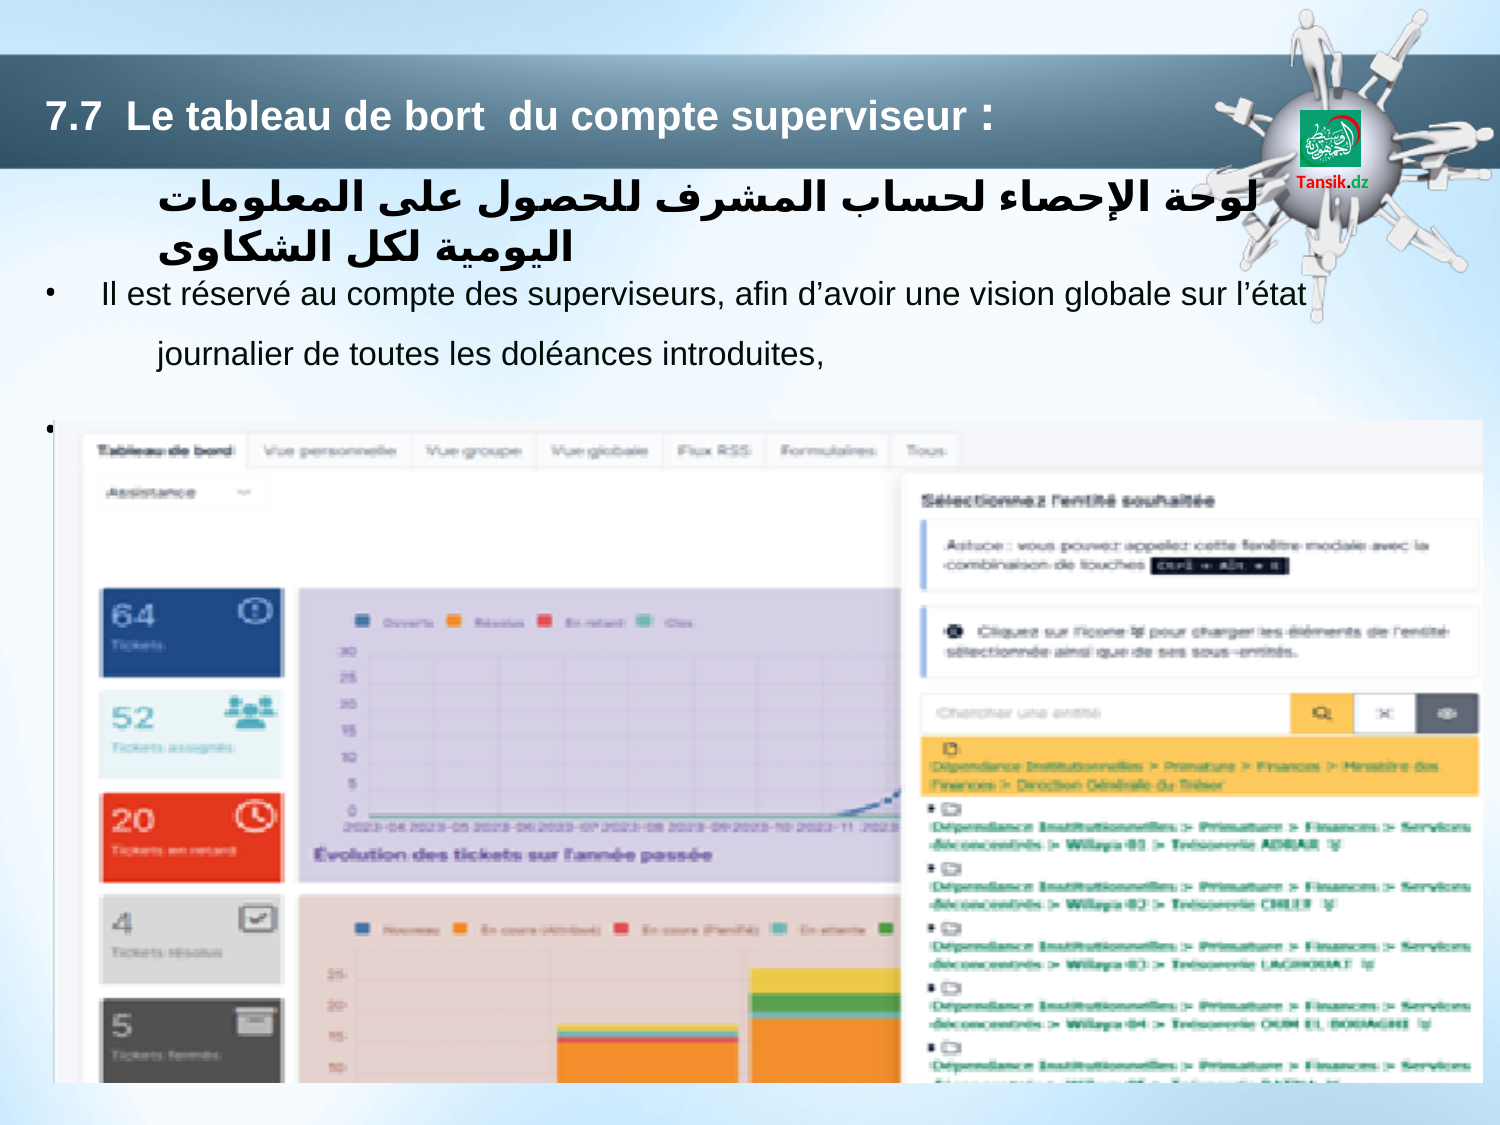

# 7.7 Le tableau de bort du compte superviseur :
لوحة الإحصاء لحساب المشرف للحصول على المعلومات اليومية لكل الشكاوى
Tansik.dz
Il est réservé au compte des superviseurs, afin d’avoir une vision globale sur l’état journalier de toutes les doléances introduites,